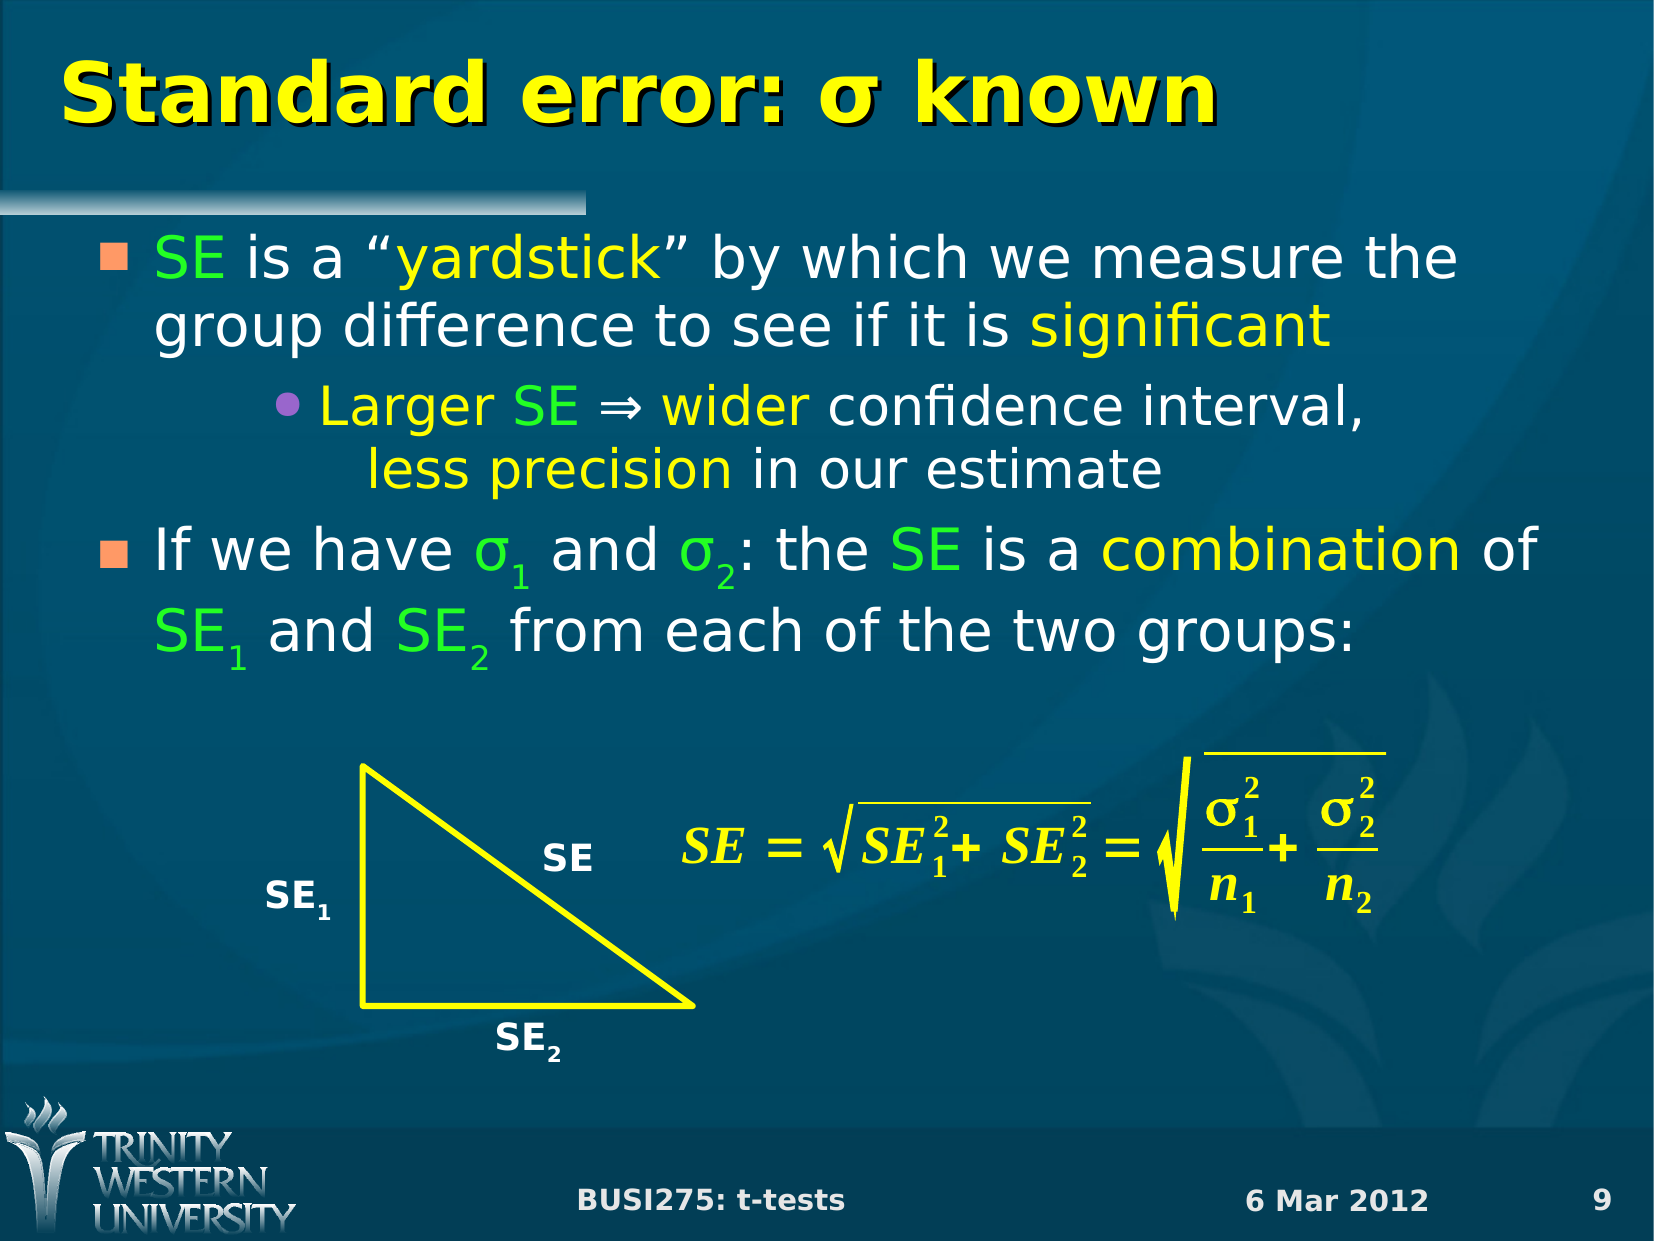

# Standard error: σ known
SE is a “yardstick” by which we measure the group difference to see if it is significant
Larger SE ⇒ wider confidence interval,
less precision in our estimate
If we have σ1 and σ2: the SE is a combination of SE1 and SE2 from each of the two groups:
SE
SE1
SE2
BUSI275: t-tests
6 Mar 2012
9